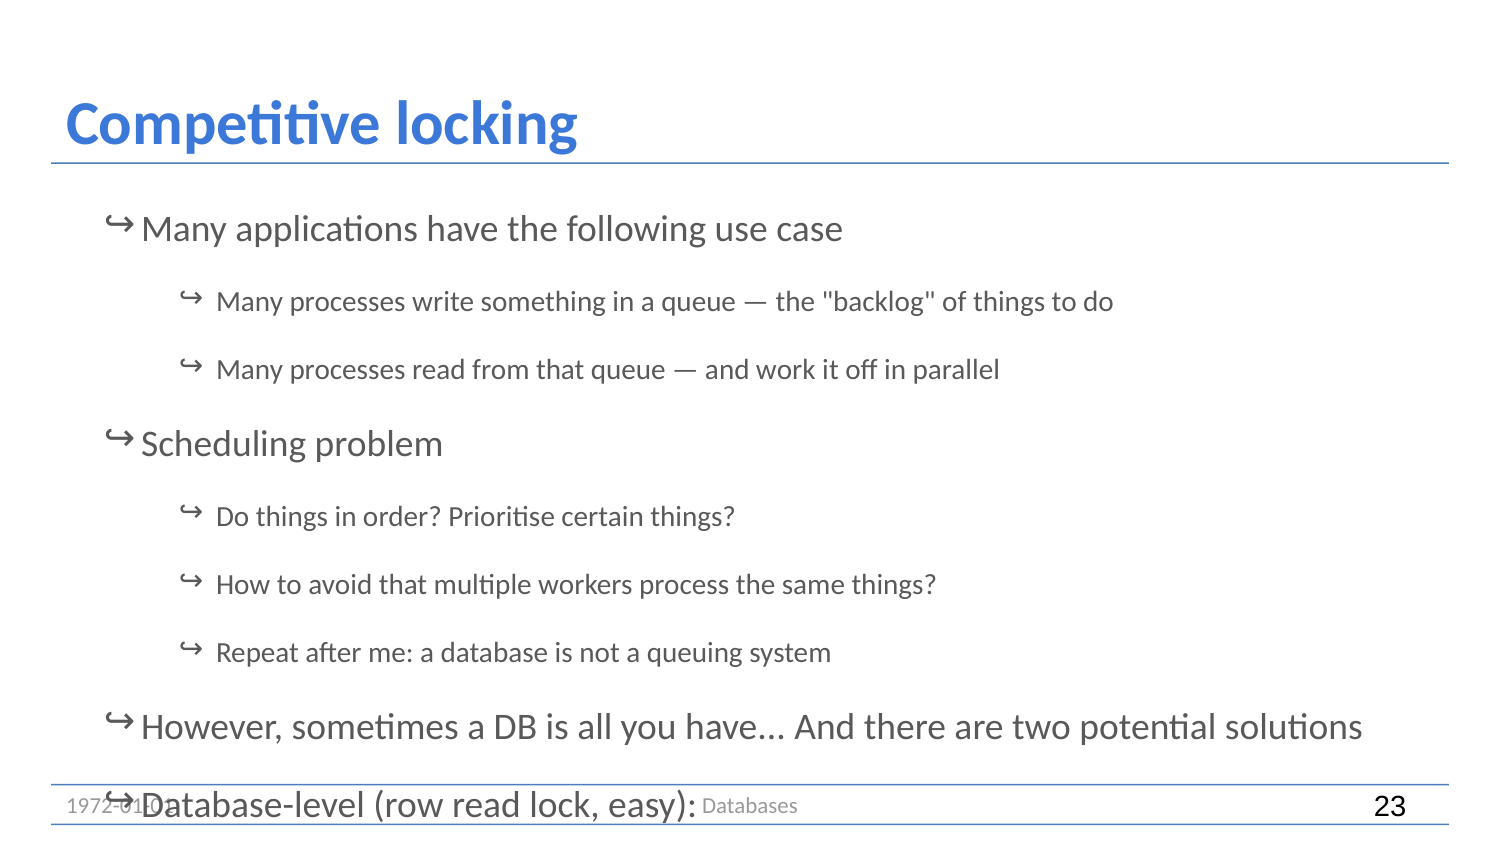

# Competitive locking
Many applications have the following use case
Many processes write something in a queue — the "backlog" of things to do
Many processes read from that queue — and work it off in parallel
Scheduling problem
Do things in order? Prioritise certain things?
How to avoid that multiple workers process the same things?
Repeat after me: a database is not a queuing system
However, sometimes a DB is all you have... And there are two potential solutions
Database-level (row read lock, easy):
BEGIN;	SELECT row FOR UPDATE;		COMMIT/ROLLBACK;
Application-level (no lock, complex)
When selecting work, compute the row-hash, convert to integer, take modulo #workers
Then only process rows that match the worker-id